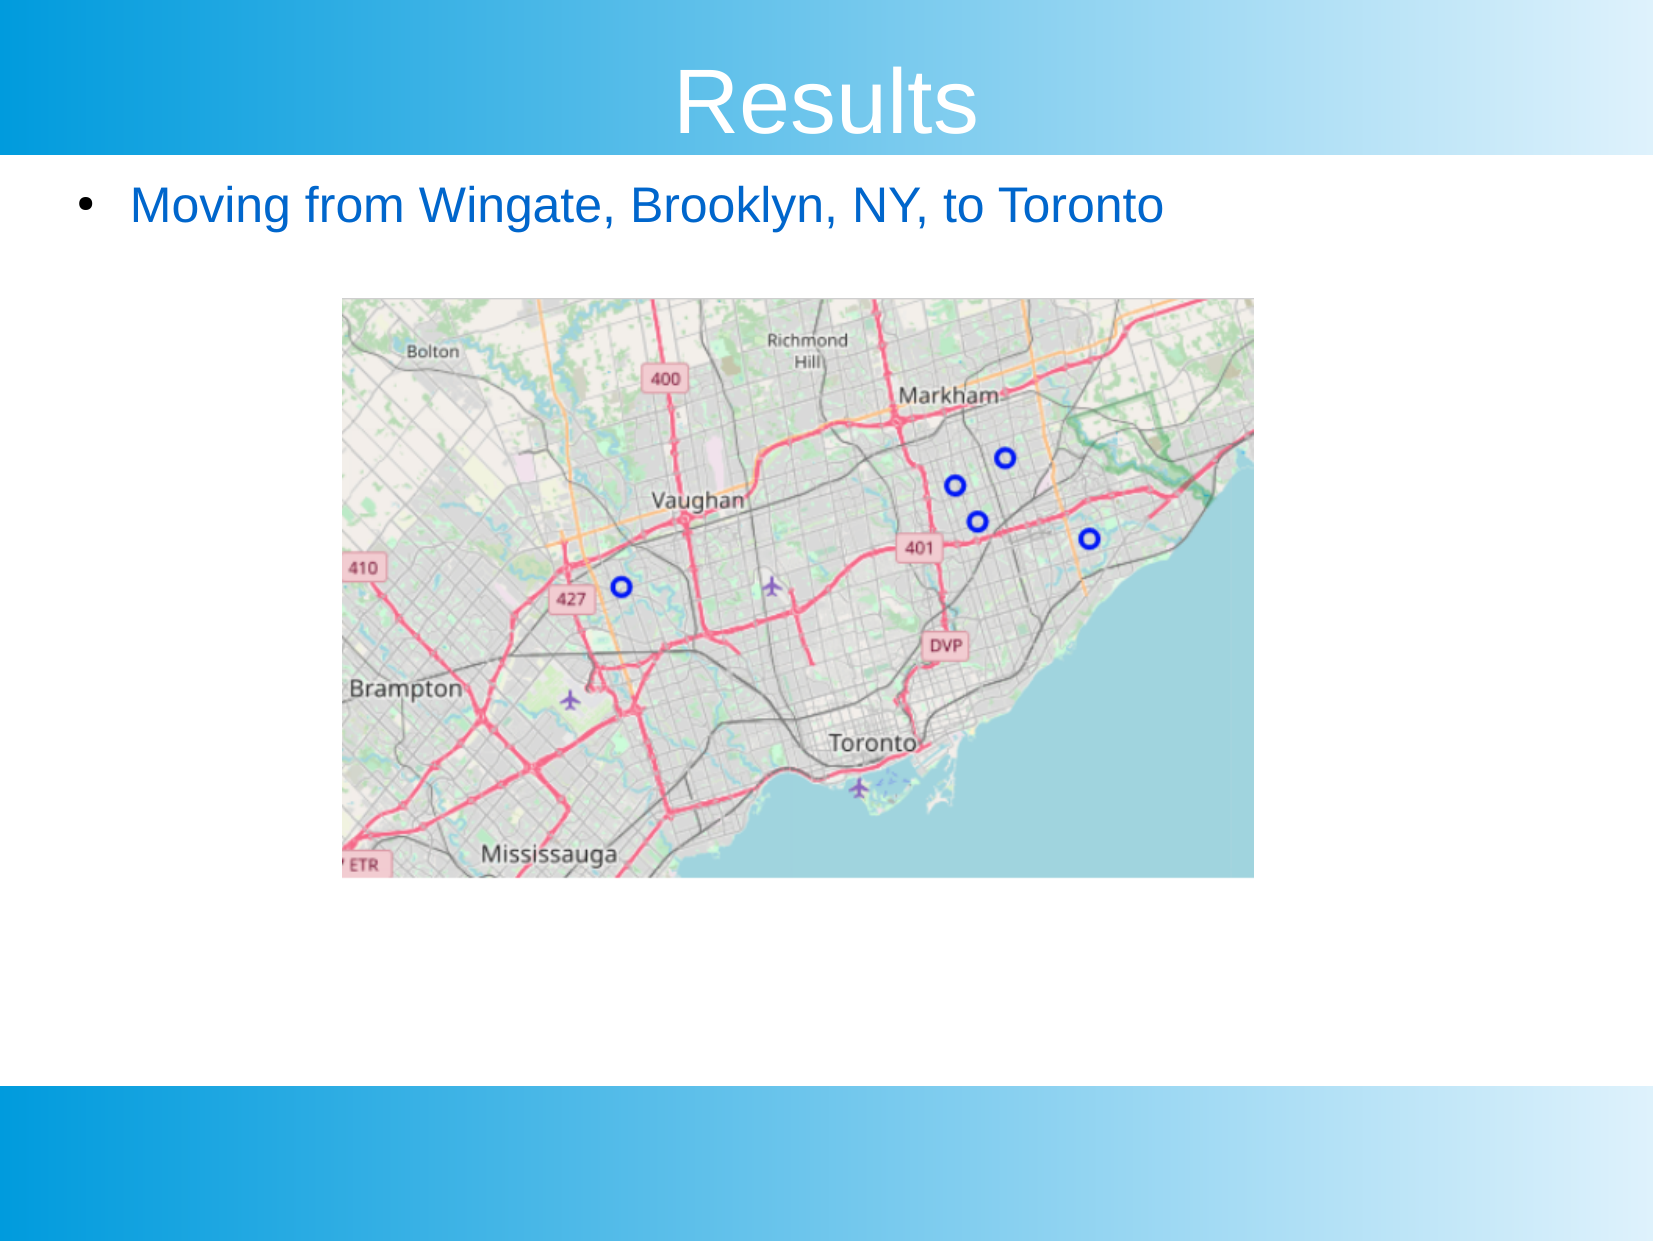

# Results
Moving from Wingate, Brooklyn, NY, to Toronto